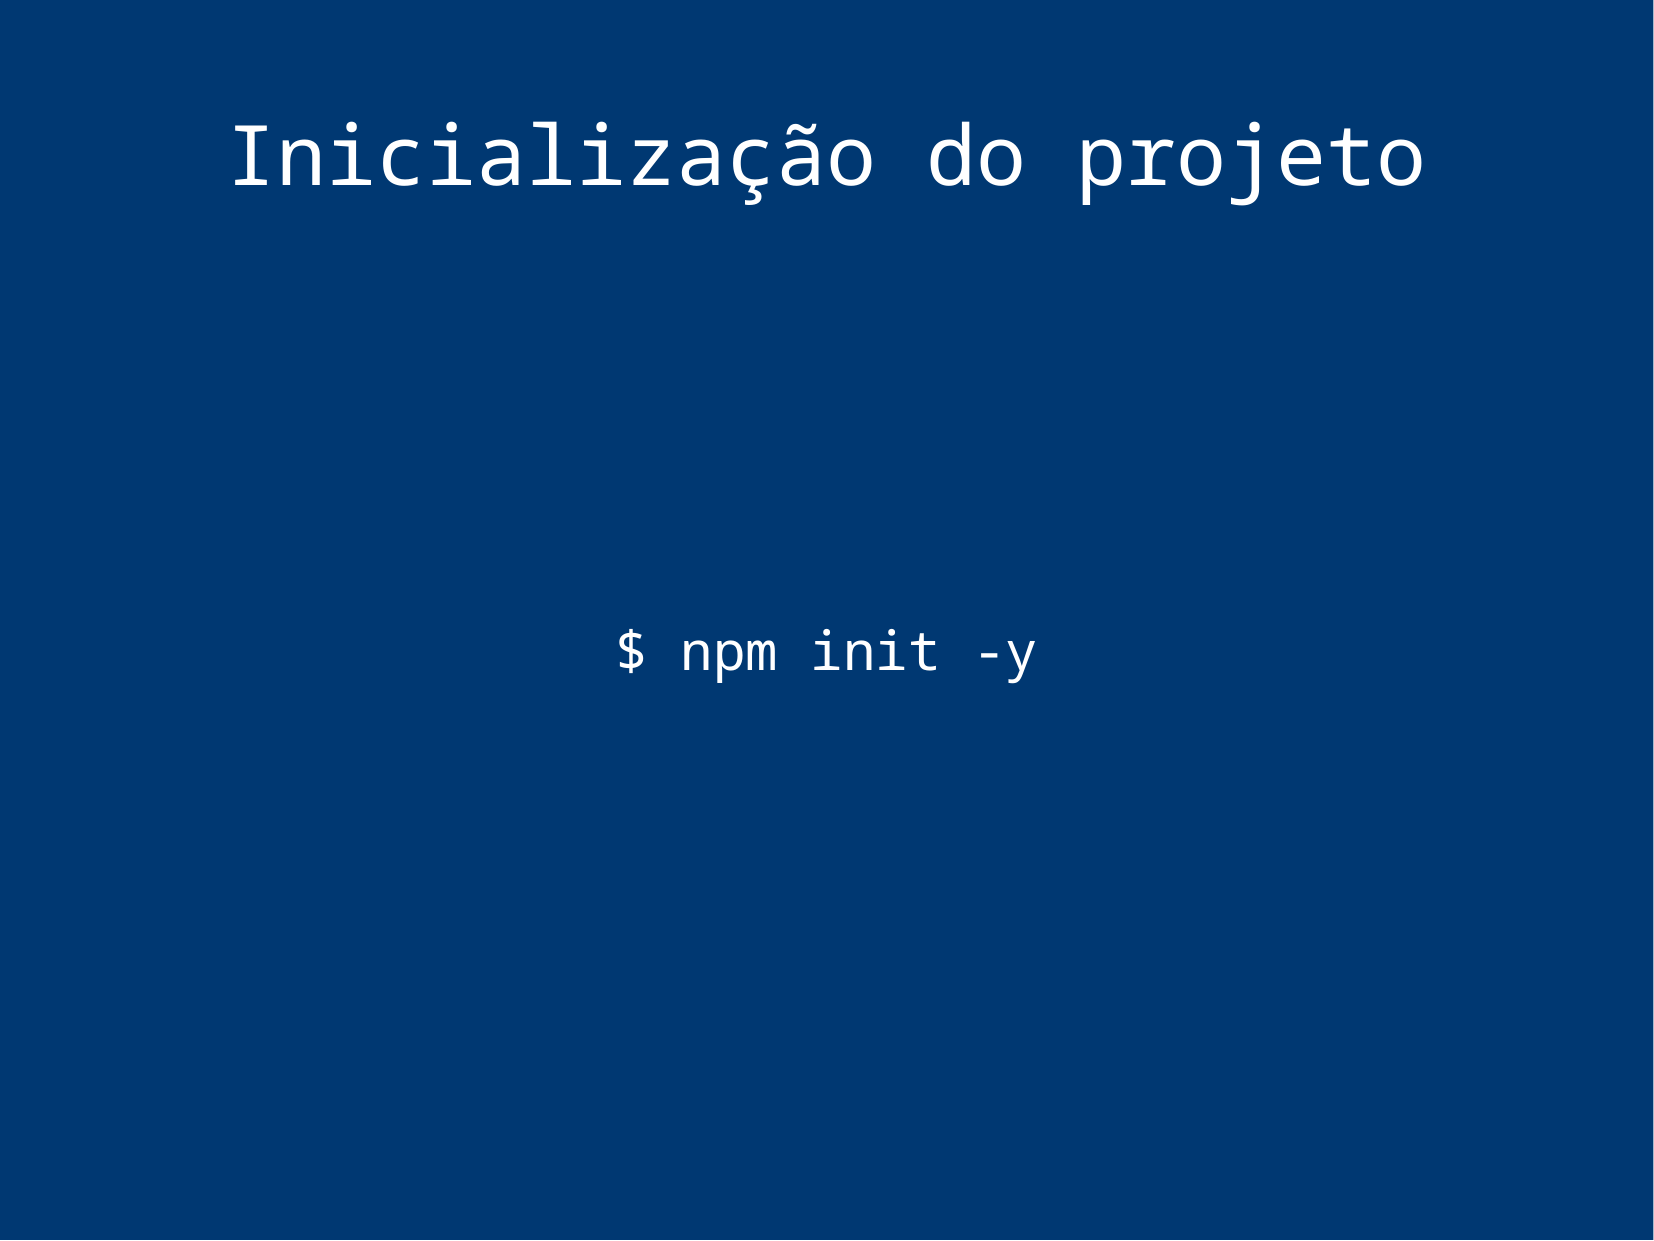

# Inicialização do projeto
$ npm init -y